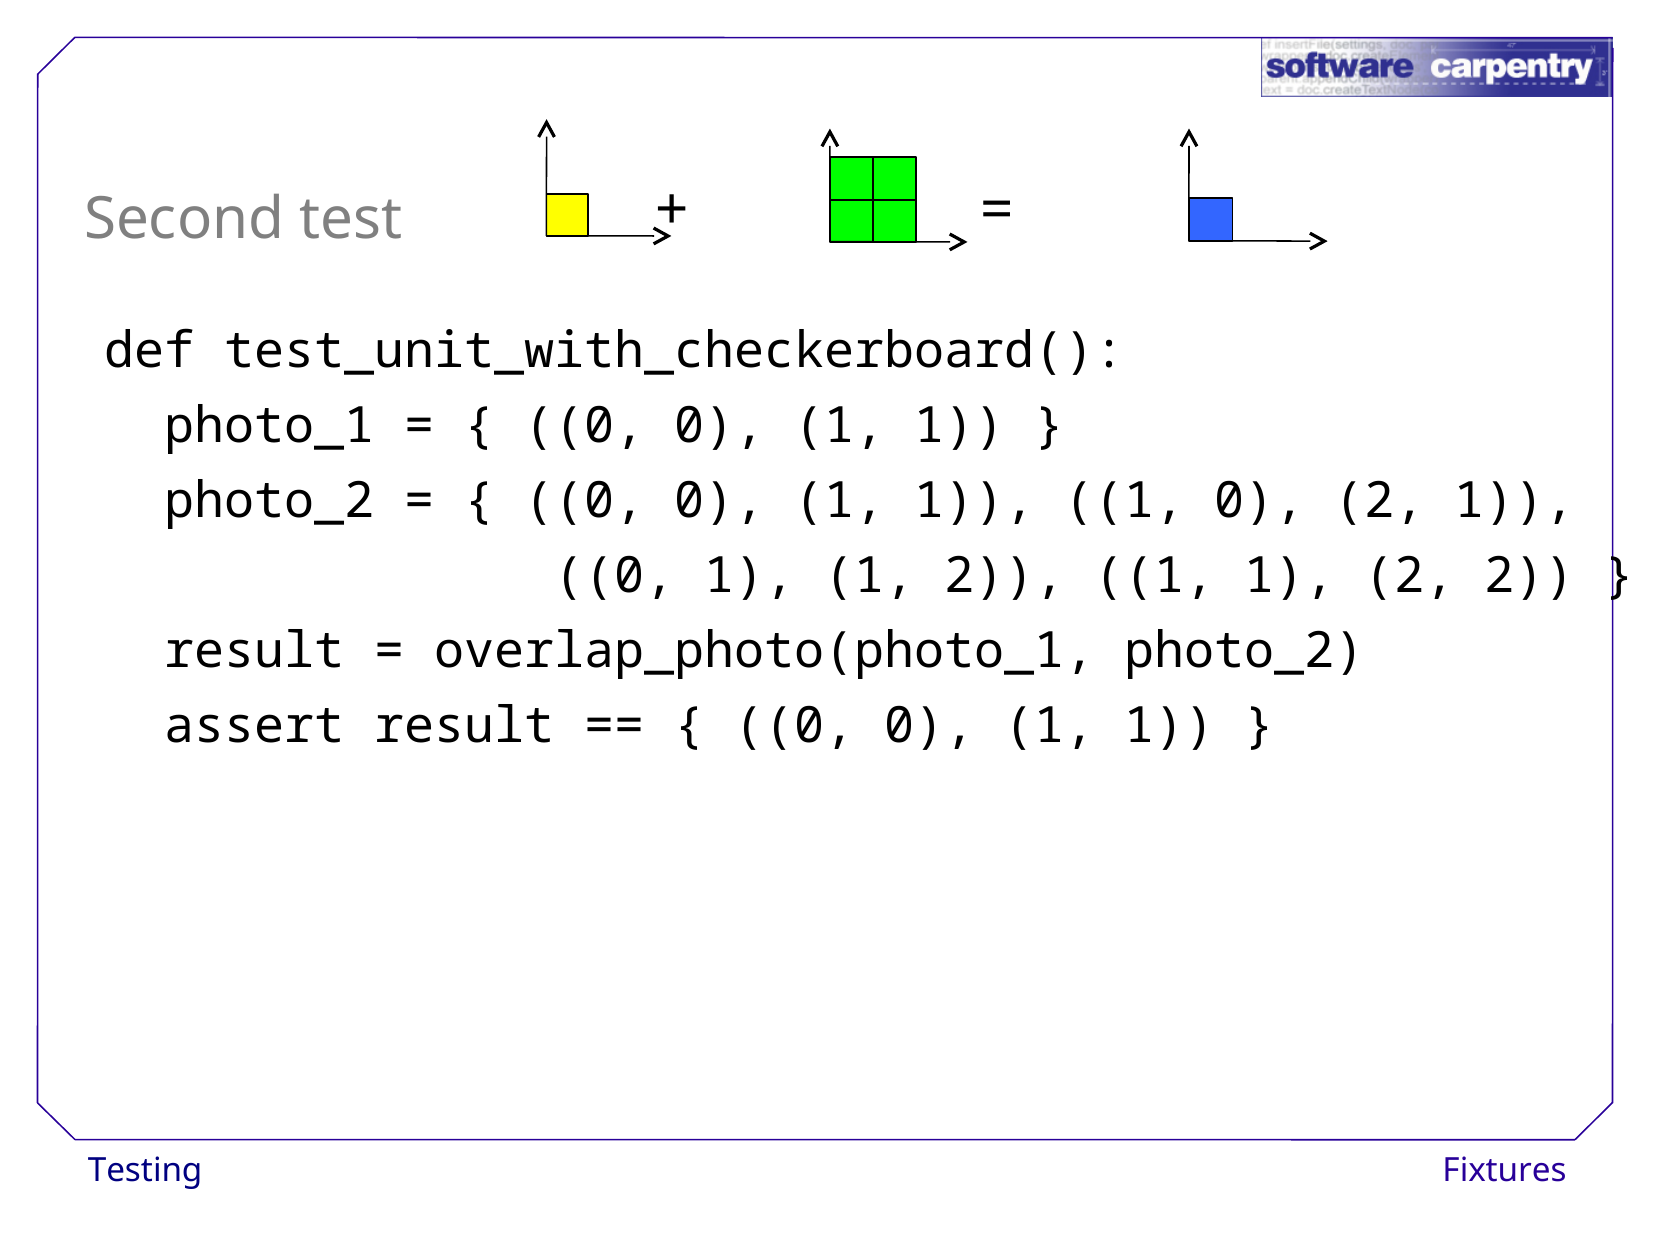

+
=
Second test
def test_unit_with_checkerboard():
 photo_1 = { ((0, 0), (1, 1)) }
 photo_2 = { ((0, 0), (1, 1)), ((1, 0), (2, 1)),
 ((0, 1), (1, 2)), ((1, 1), (2, 2)) }
 result = overlap_photo(photo_1, photo_2)
 assert result == { ((0, 0), (1, 1)) }